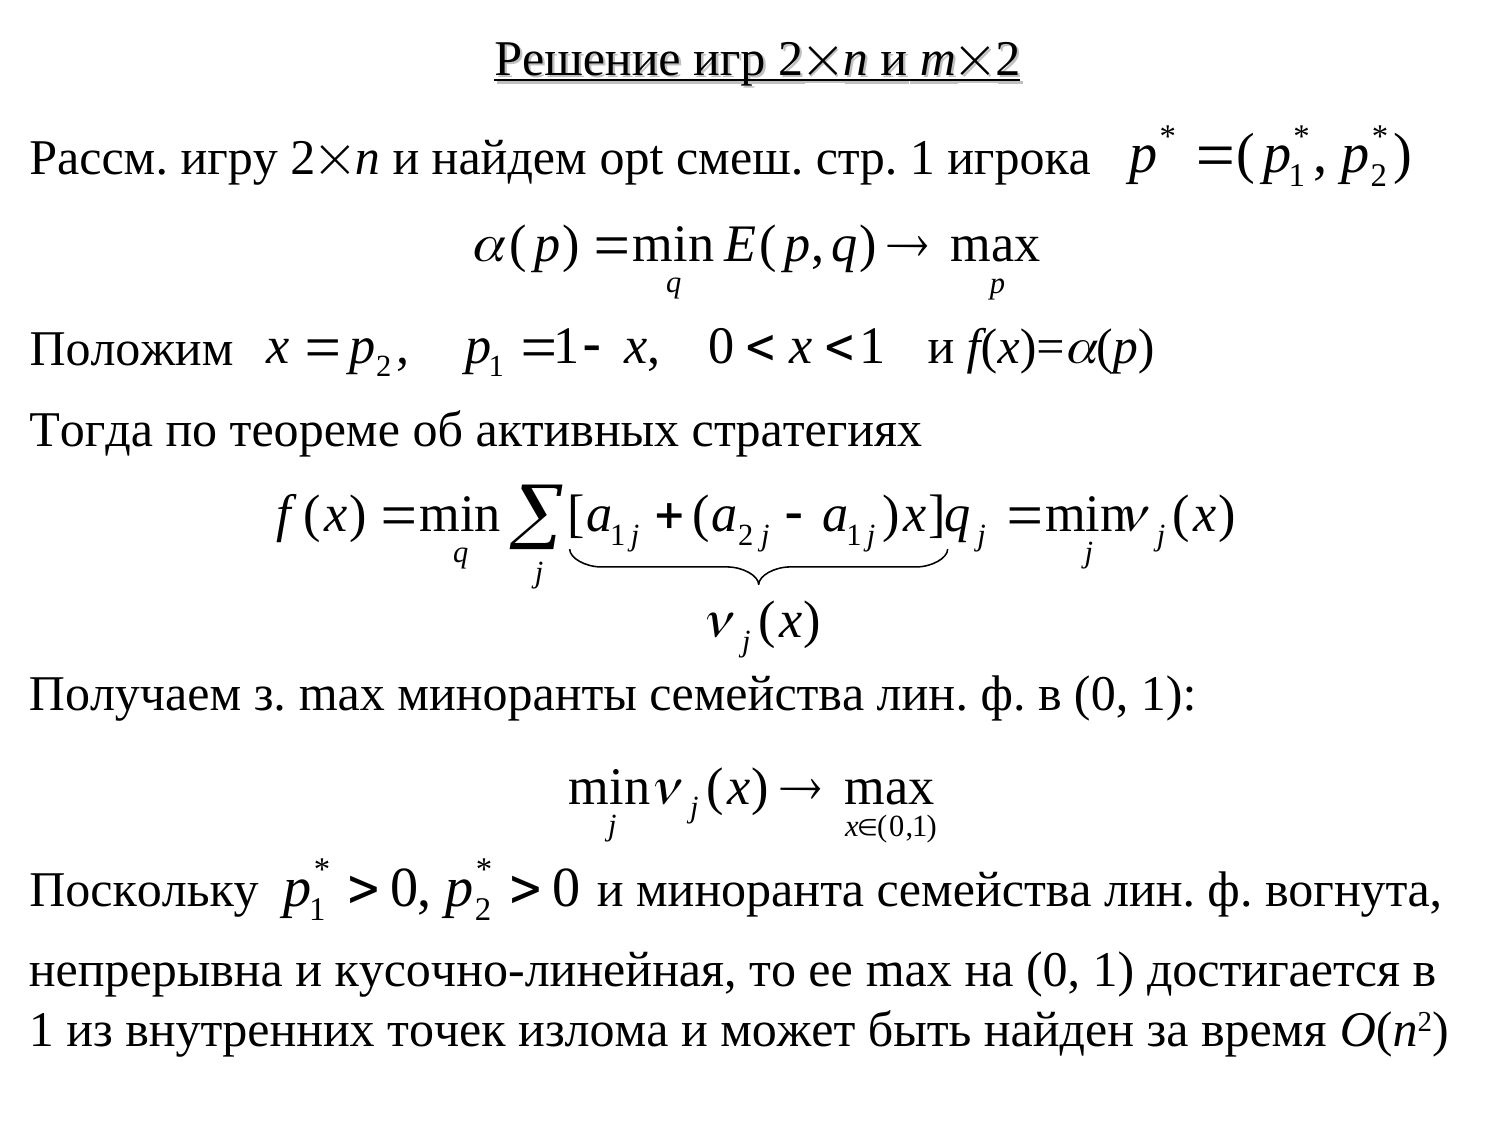

Решение игр 2n и m2
Рассм. игру 2n и найдем opt смеш. стр. 1 игрока
и f(x)=(p)
Положим
Тогда по теореме об активных стратегиях
Получаем з. max миноранты семейства лин. ф. в (0, 1):
Поскольку
и миноранта семейства лин. ф. вогнута,
непрерывна и кусочно-линейная, то ее max на (0, 1) достигается в 1 из внутренних точек излома и может быть найден за время O(n2)